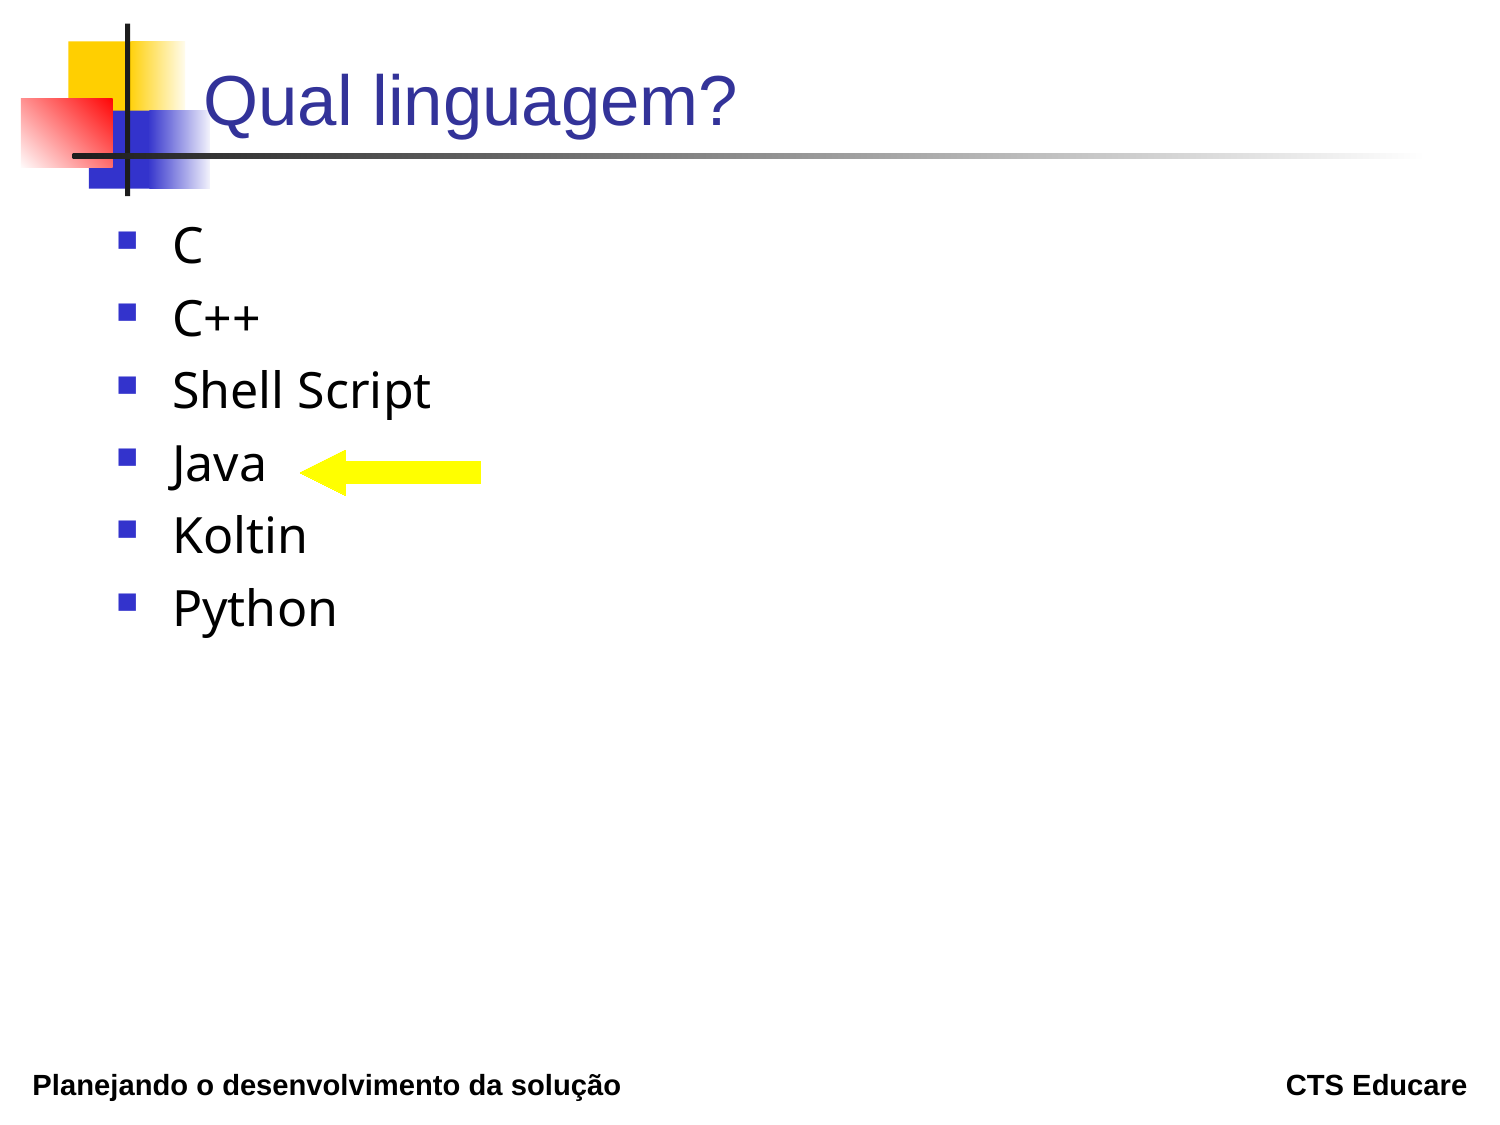

# Qual linguagem?
C
C++
Shell Script
Java
Koltin
Python